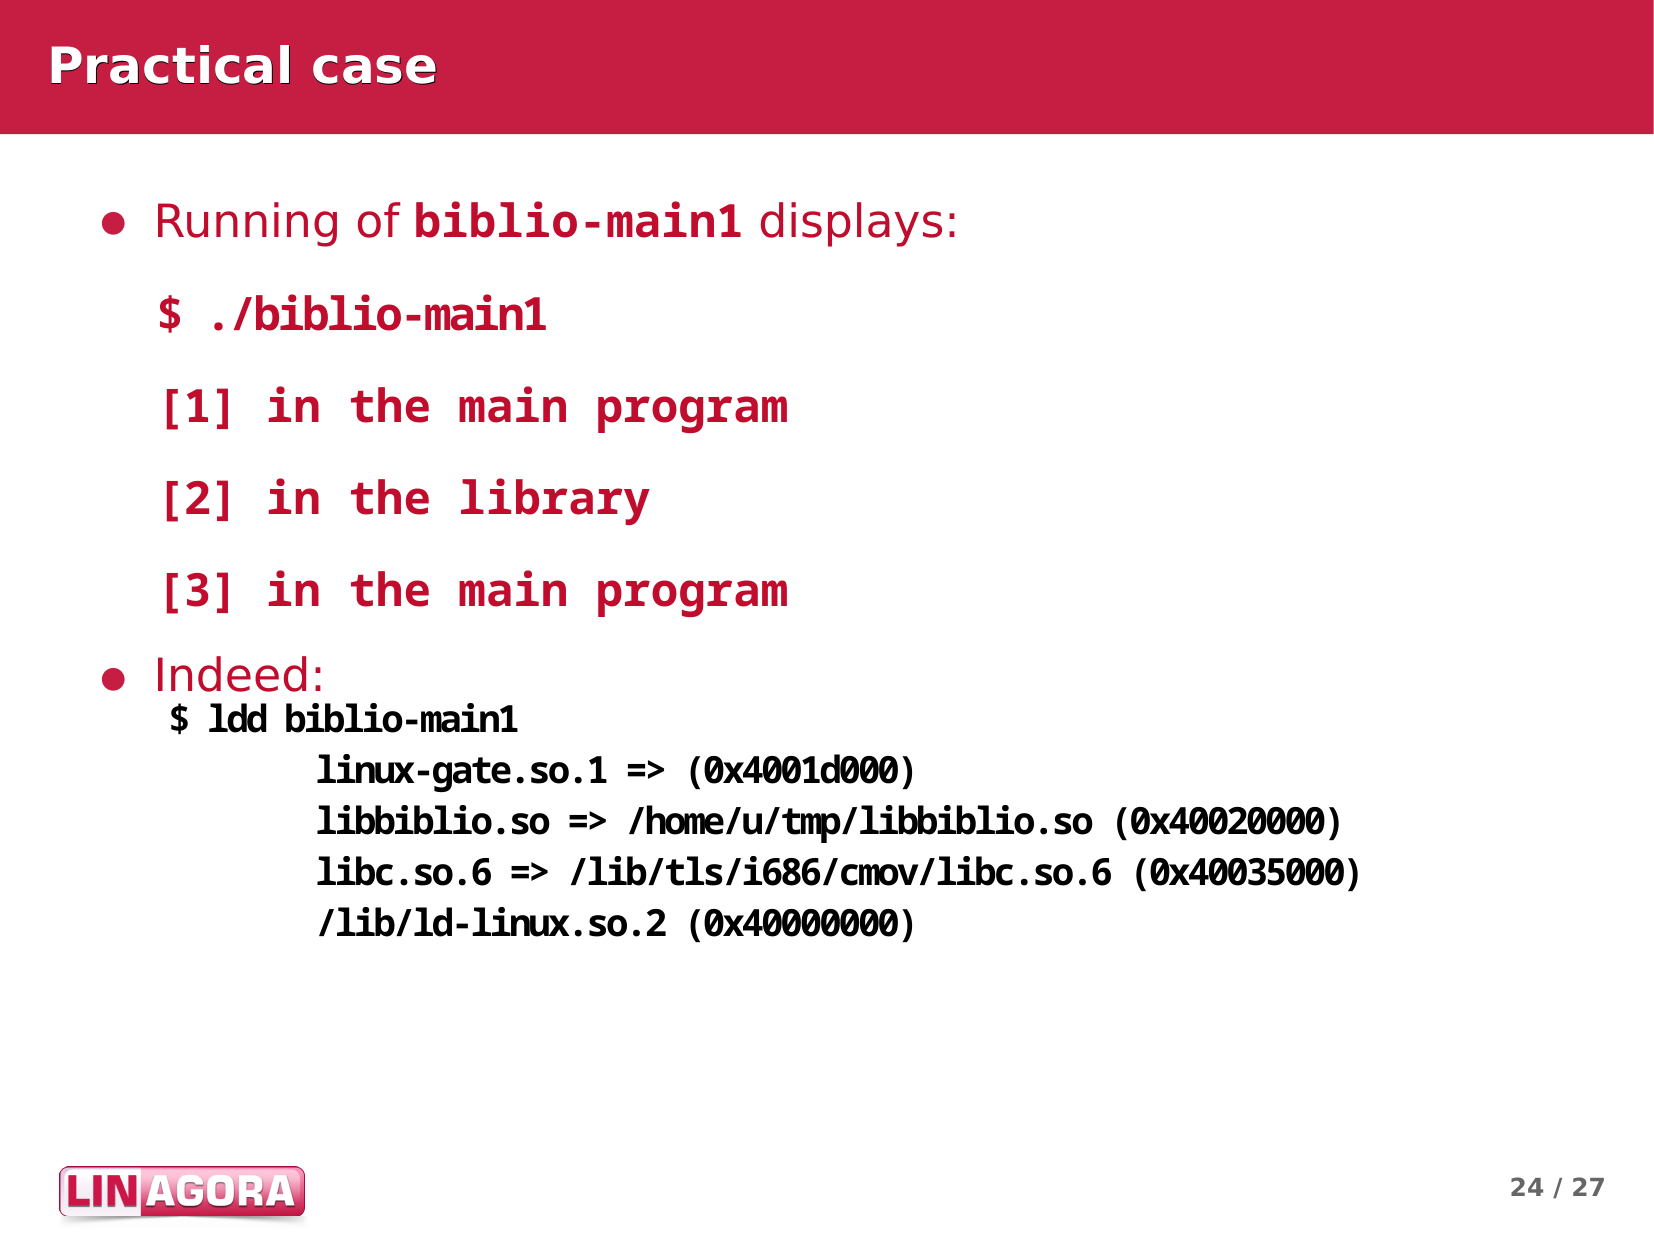

# Practical case
Running of biblio-main1 displays:
$ ./biblio-main1
[1] in the main program
[2] in the library
[3] in the main program
Indeed:
$ ldd biblio-main1
linux-gate.so.1 => (0x4001d000)
libbiblio.so => /home/u/tmp/libbiblio.so (0x40020000)
libc.so.6 => /lib/tls/i686/cmov/libc.so.6 (0x40035000)
/lib/ld-linux.so.2 (0x40000000)